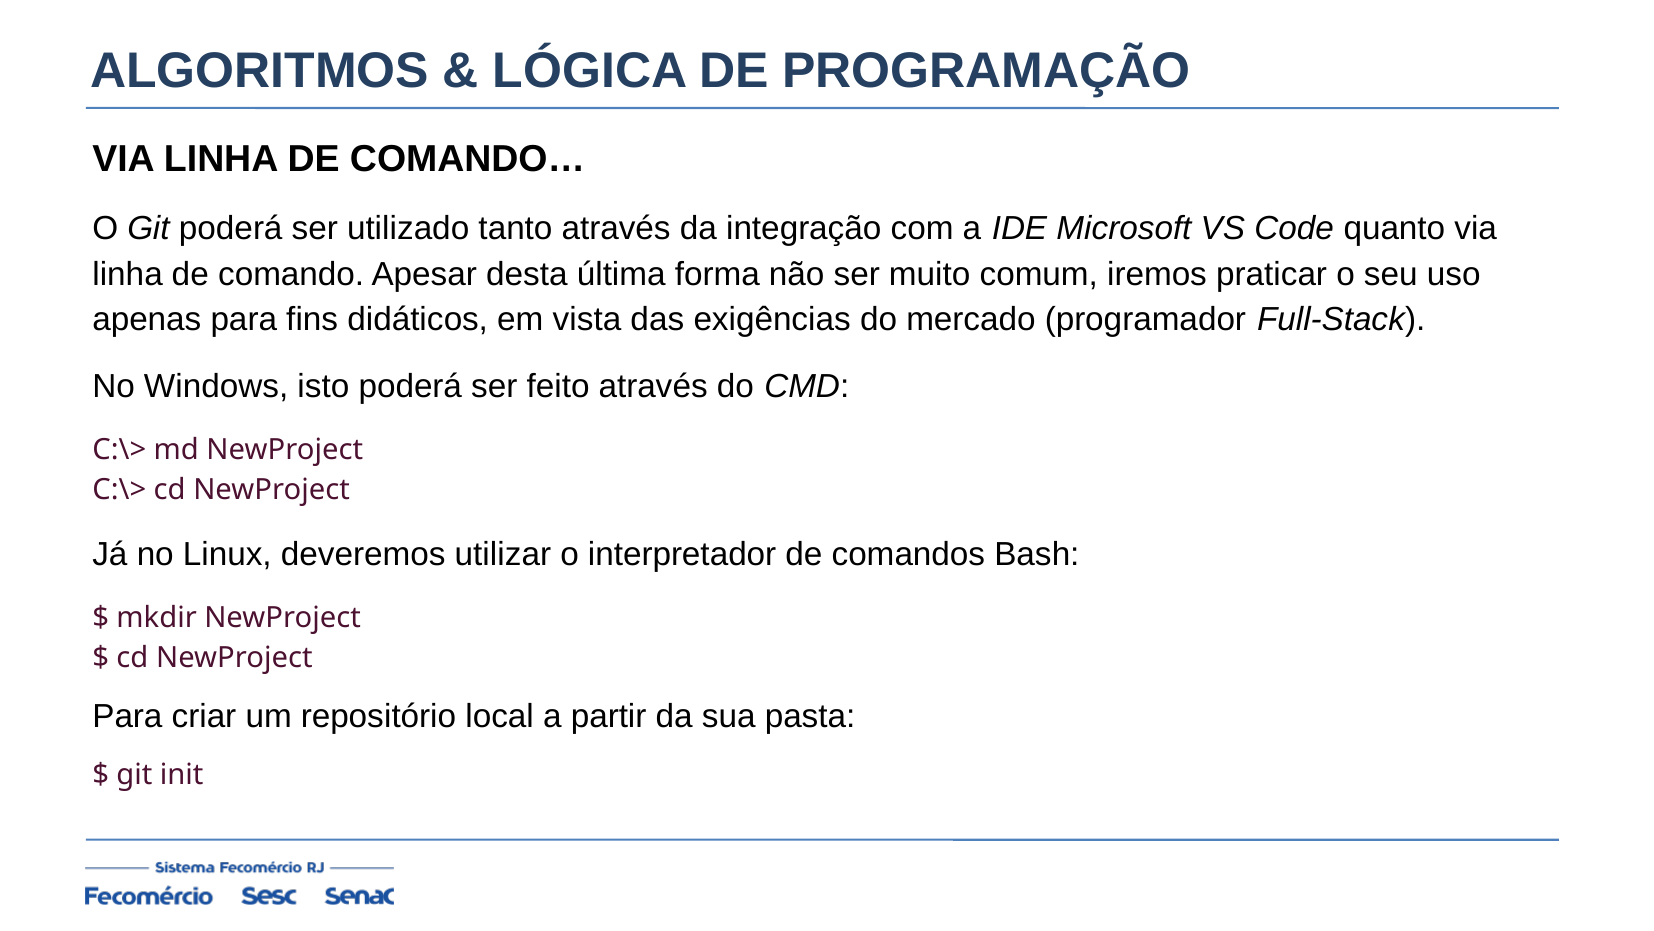

ALGORITMOS & LÓGICA DE PROGRAMAÇÃO
VIA LINHA DE COMANDO…
O Git poderá ser utilizado tanto através da integração com a IDE Microsoft VS Code quanto via linha de comando. Apesar desta última forma não ser muito comum, iremos praticar o seu uso apenas para fins didáticos, em vista das exigências do mercado (programador Full-Stack).
No Windows, isto poderá ser feito através do CMD:
C:\> md NewProject
C:\> cd NewProject
Já no Linux, deveremos utilizar o interpretador de comandos Bash:
$ mkdir NewProject
$ cd NewProject
Para criar um repositório local a partir da sua pasta:
$ git init